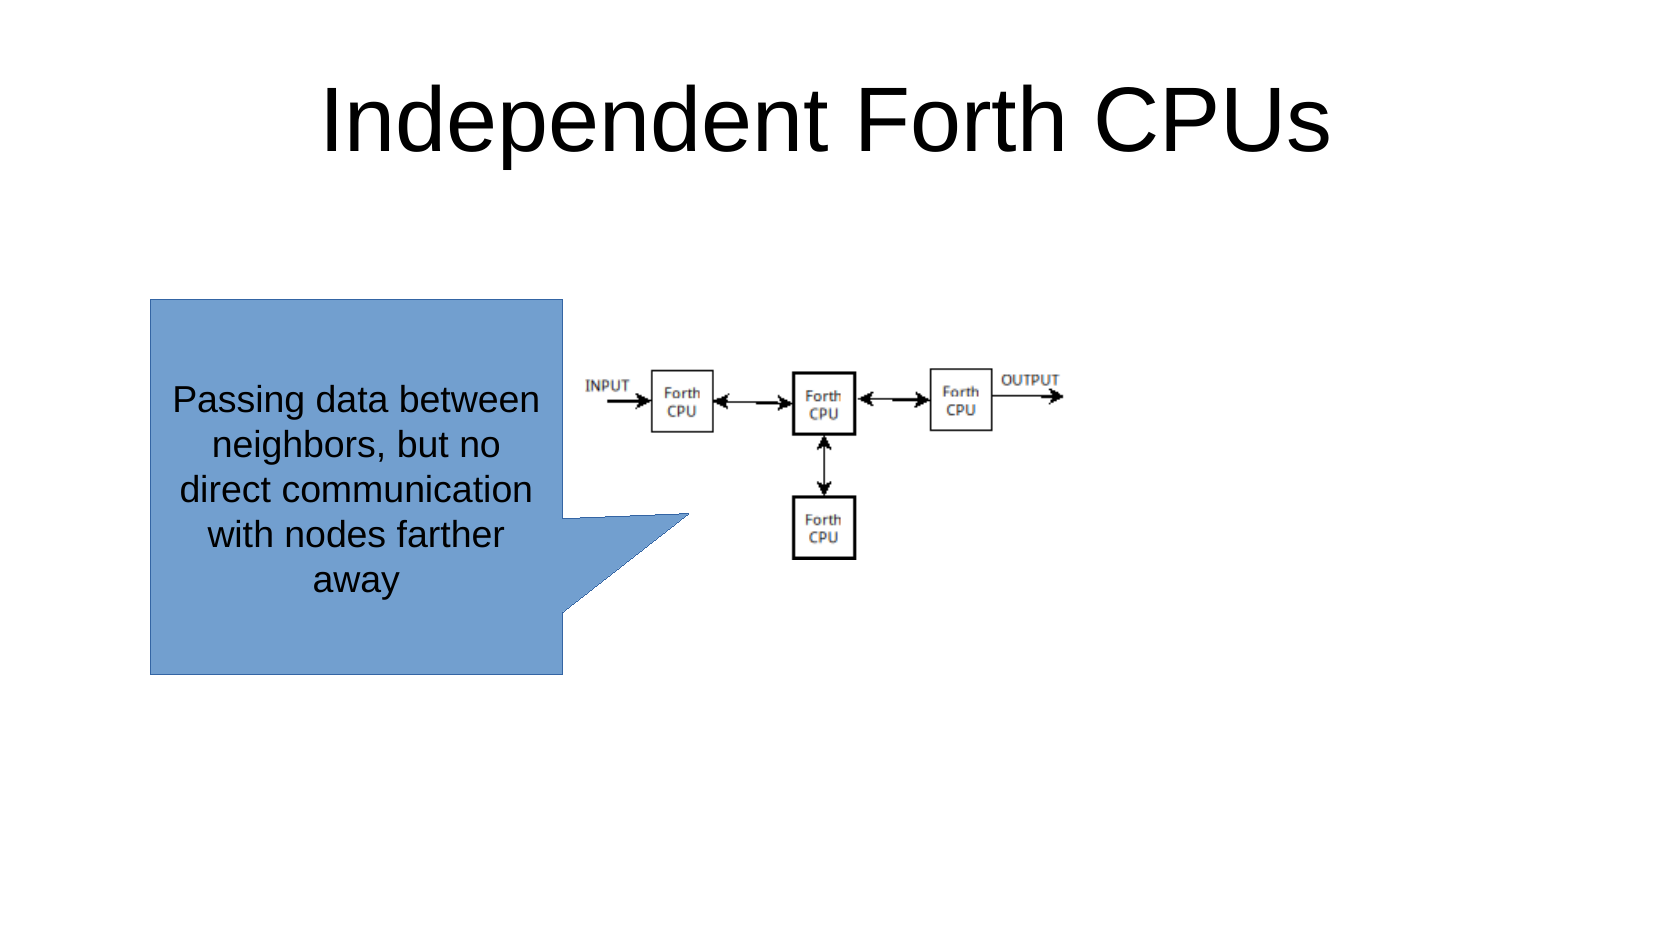

# Independent Forth CPUs
Passing data between neighbors, but no direct communication with nodes farther away